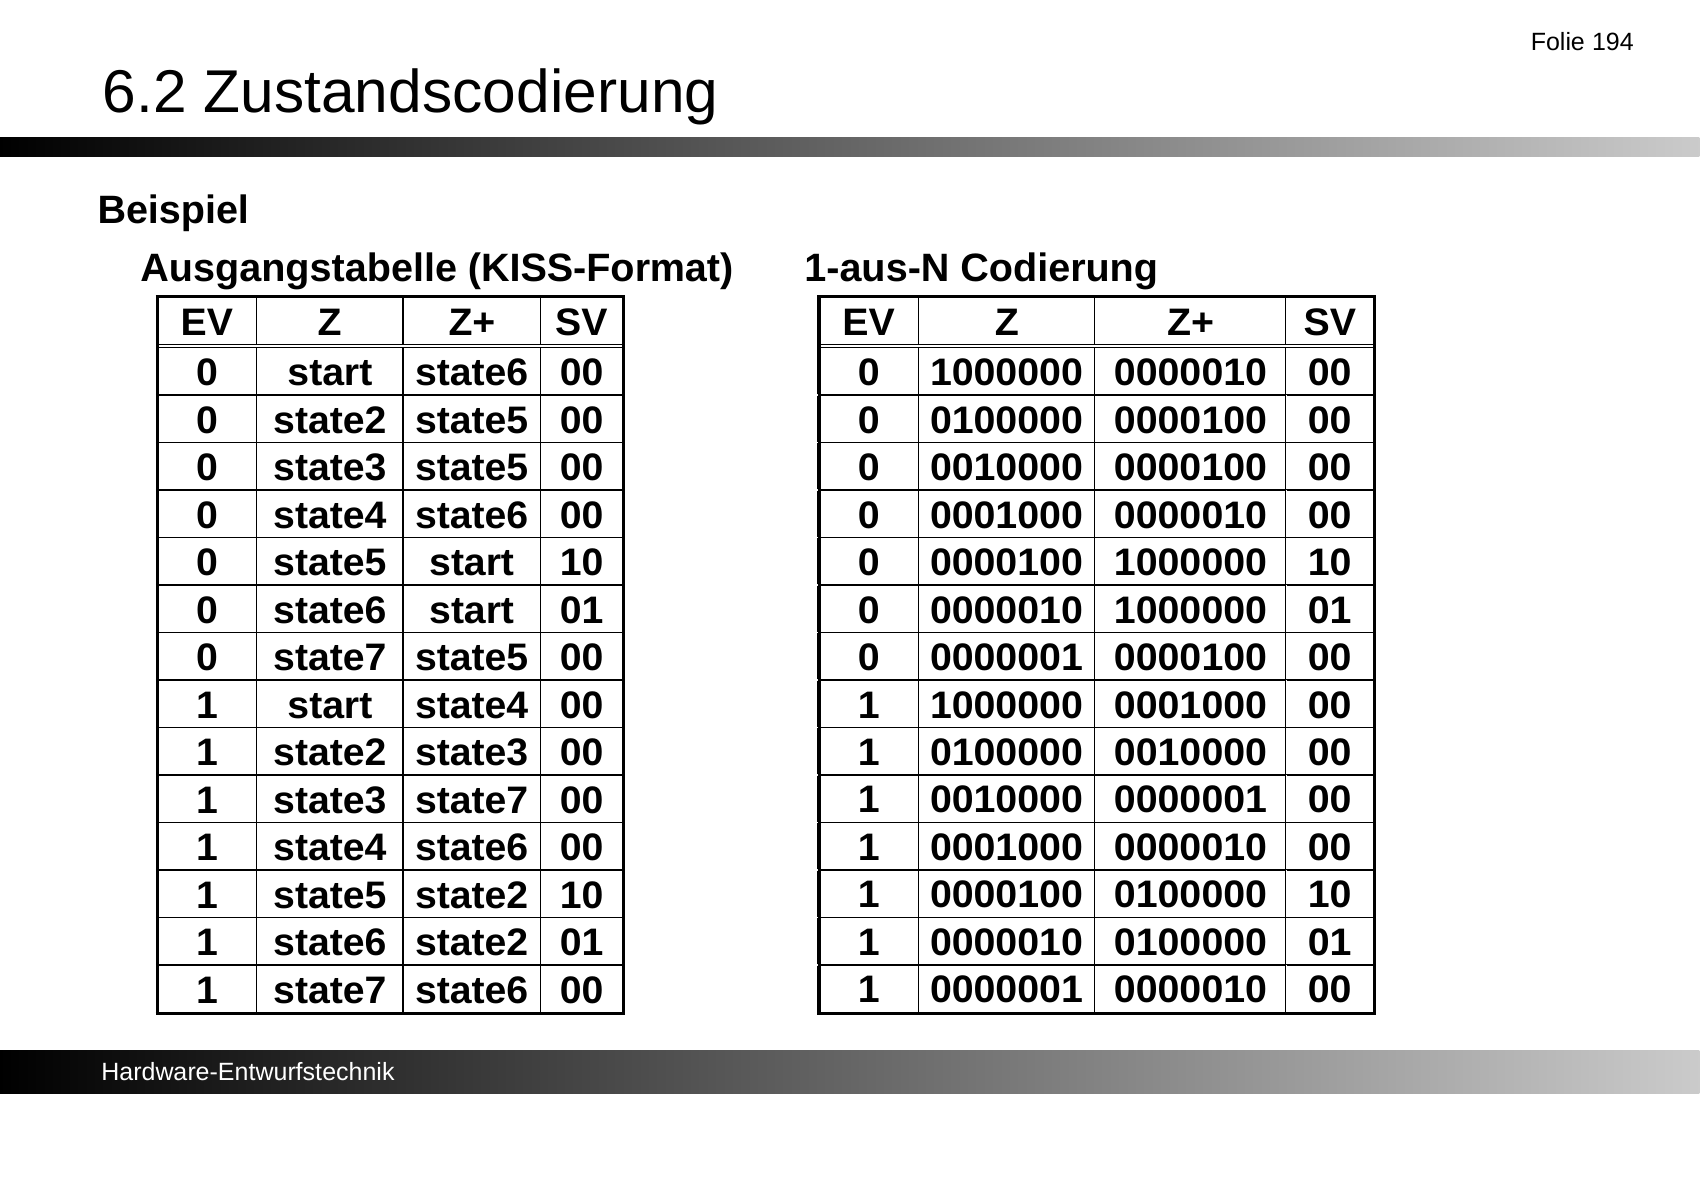

# 6.2 Zustandscodierung
Beispiel
	Ausgangstabelle (KISS-Format)	1-aus-N Codierung